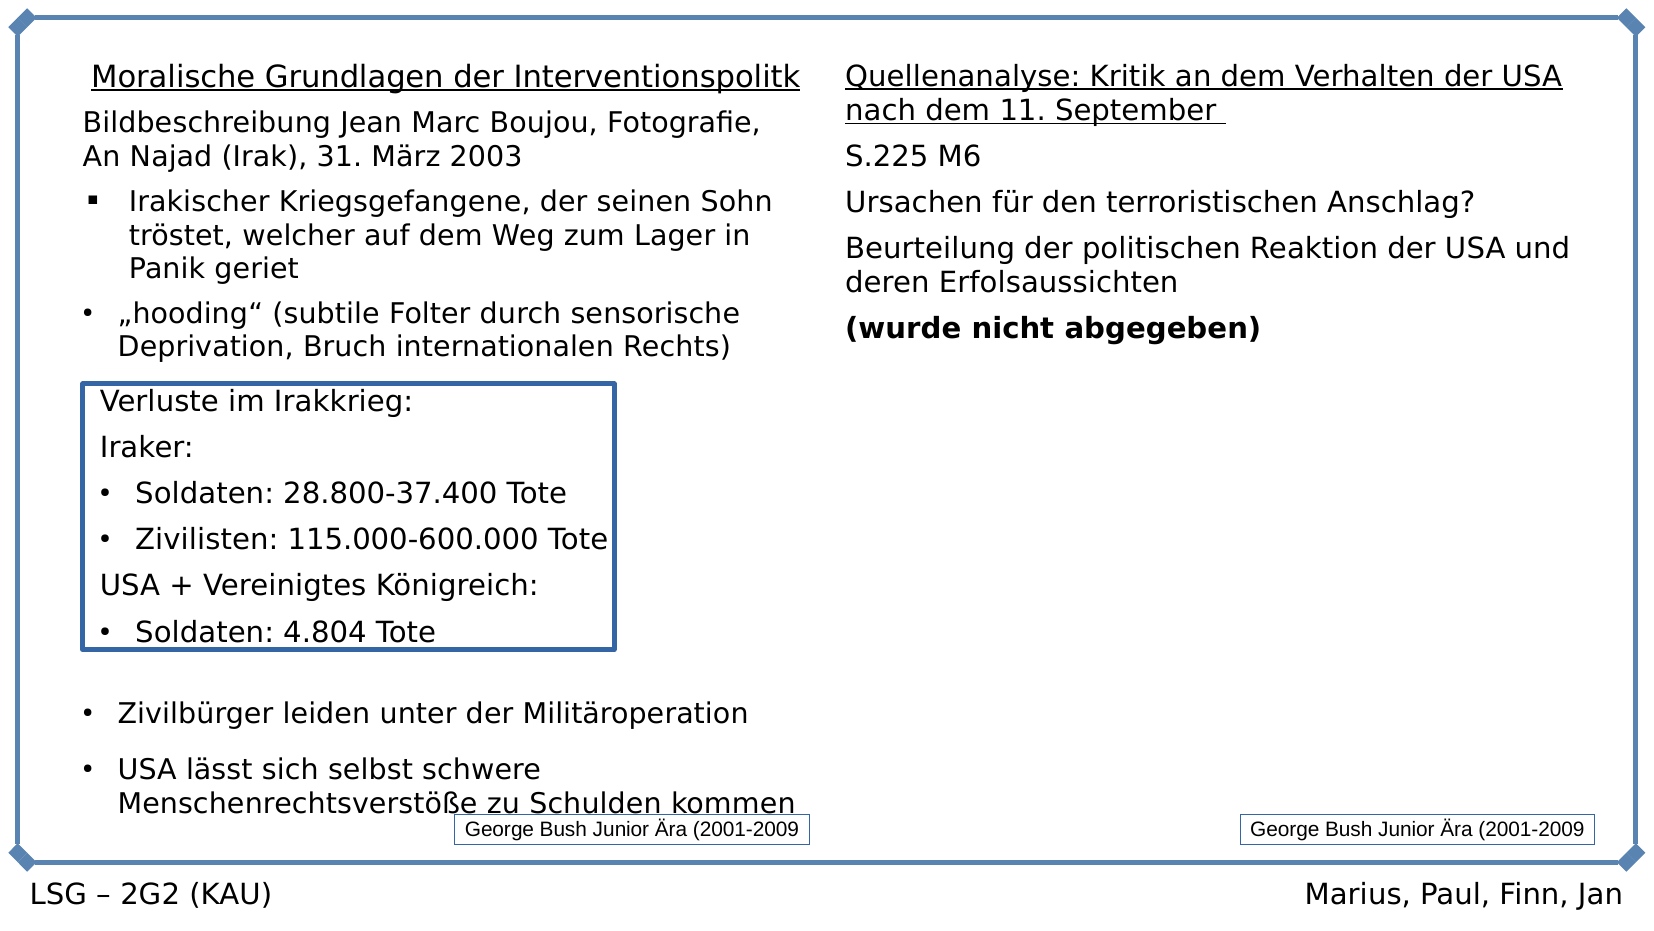

# Moralische Grundlagen der Interventionspolitk
Bildbeschreibung Jean Marc Boujou, Fotografie, An Najad (Irak), 31. März 2003
Irakischer Kriegsgefangene, der seinen Sohn tröstet, welcher auf dem Weg zum Lager in Panik geriet
„hooding“ (subtile Folter durch sensorische Deprivation, Bruch internationalen Rechts)
Zivilbürger leiden unter der Militäroperation
USA lässt sich selbst schwere Menschenrechtsverstöße zu Schulden kommen
Quellenanalyse: Kritik an dem Verhalten der USA nach dem 11. September
S.225 M6
Ursachen für den terroristischen Anschlag?
Beurteilung der politischen Reaktion der USA und deren Erfolsaussichten
(wurde nicht abgegeben)
Verluste im Irakkrieg:
Iraker:
Soldaten: 28.800-37.400 Tote
Zivilisten: 115.000-600.000 Tote
USA + Vereinigtes Königreich:
Soldaten: 4.804 Tote
George Bush Junior Ära (2001-2009
George Bush Junior Ära (2001-2009